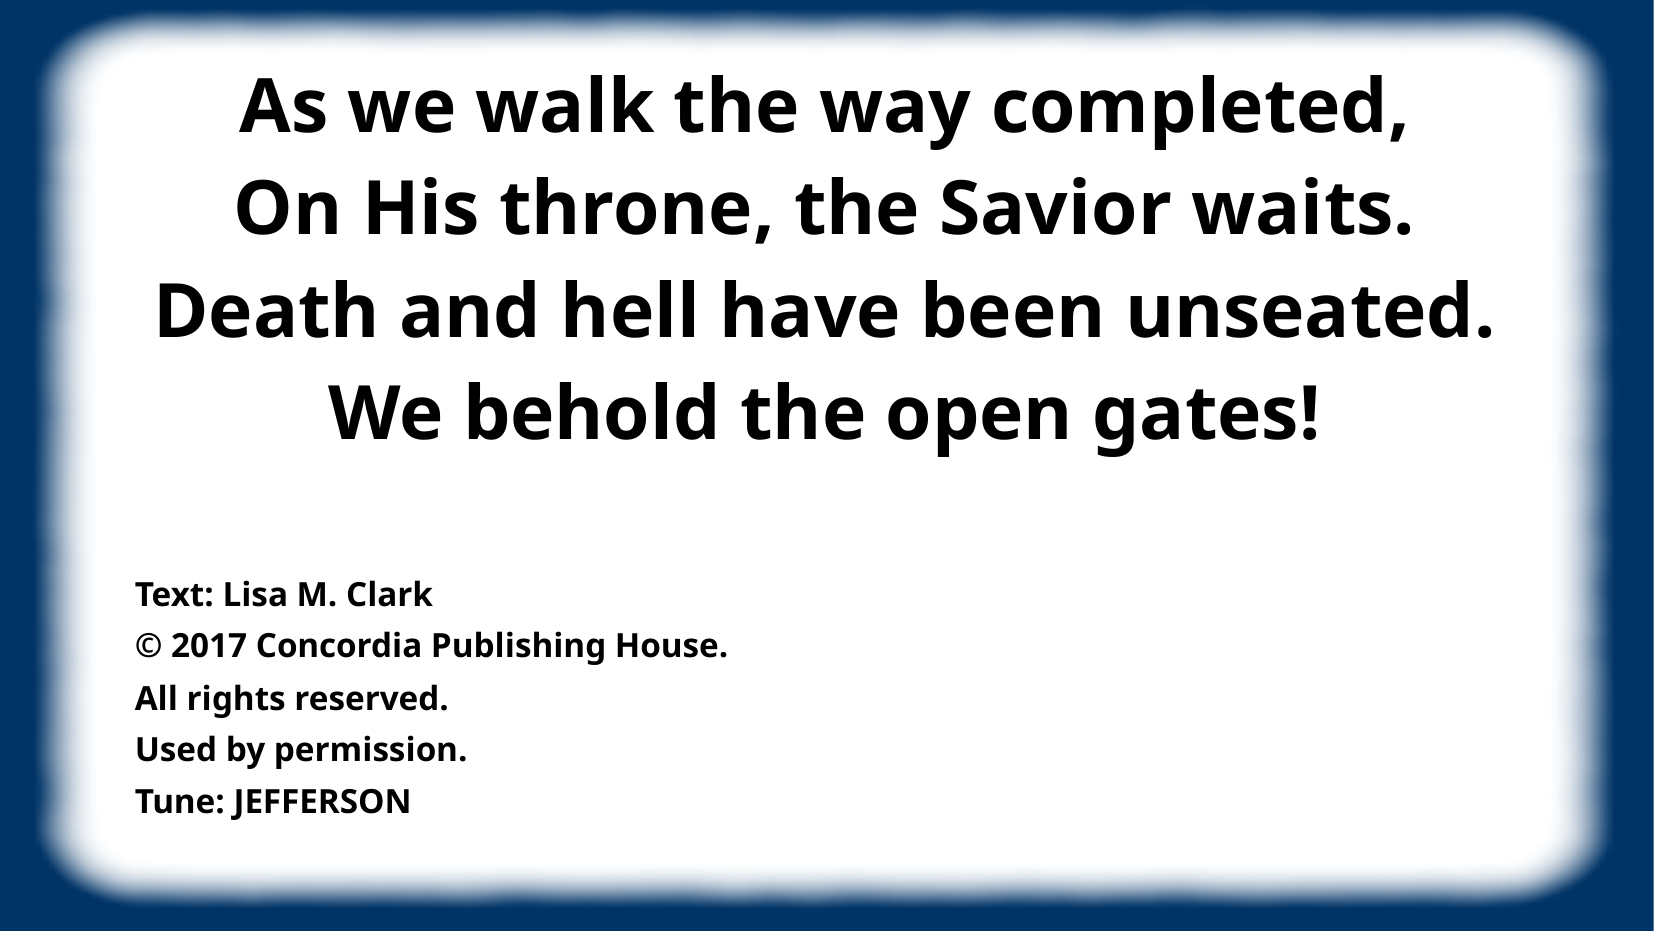

As we walk the way completed,
On His throne, the Savior waits.
Death and hell have been unseated.
We behold the open gates!
Text: Lisa M. Clark
© 2017 Concordia Publishing House.
All rights reserved.
Used by permission.
Tune: JEFFERSON